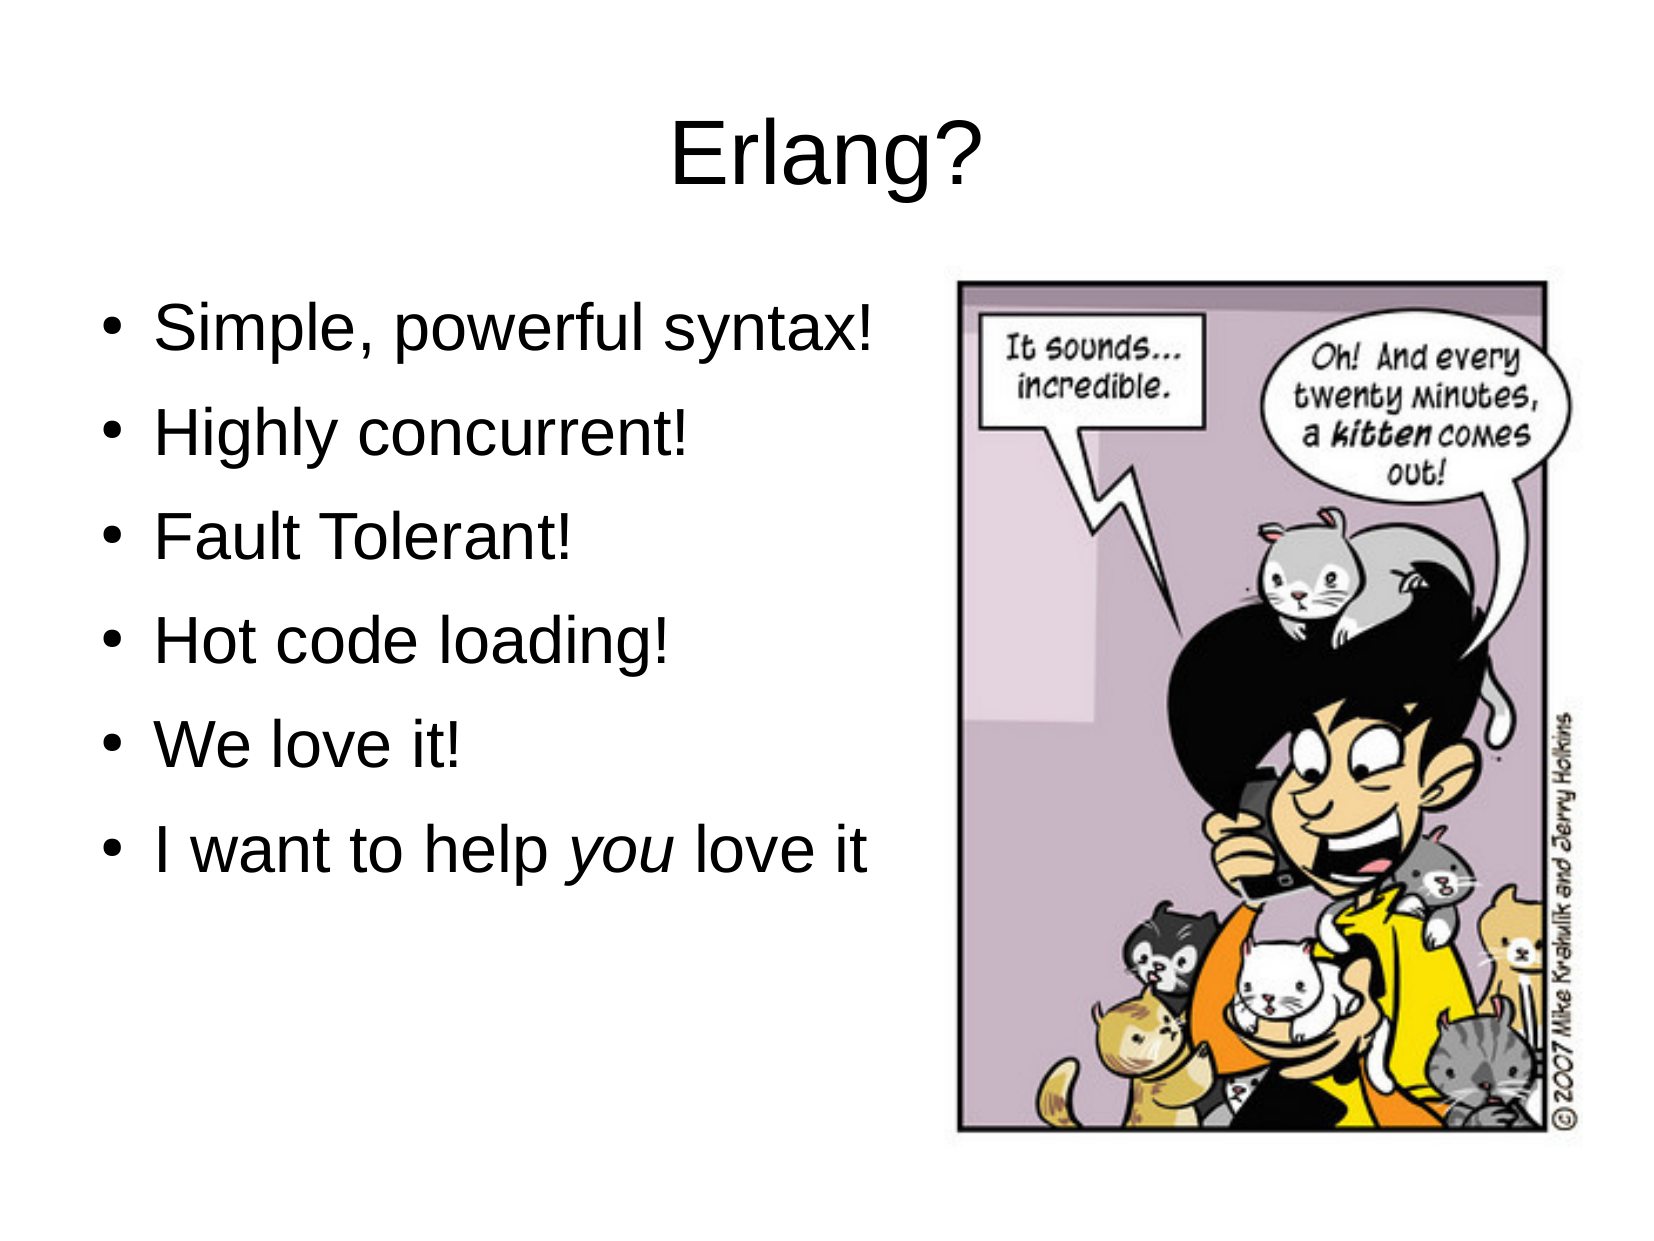

# Erlang?
Simple, powerful syntax!
Highly concurrent!
Fault Tolerant!
Hot code loading!
We love it!
I want to help you love it